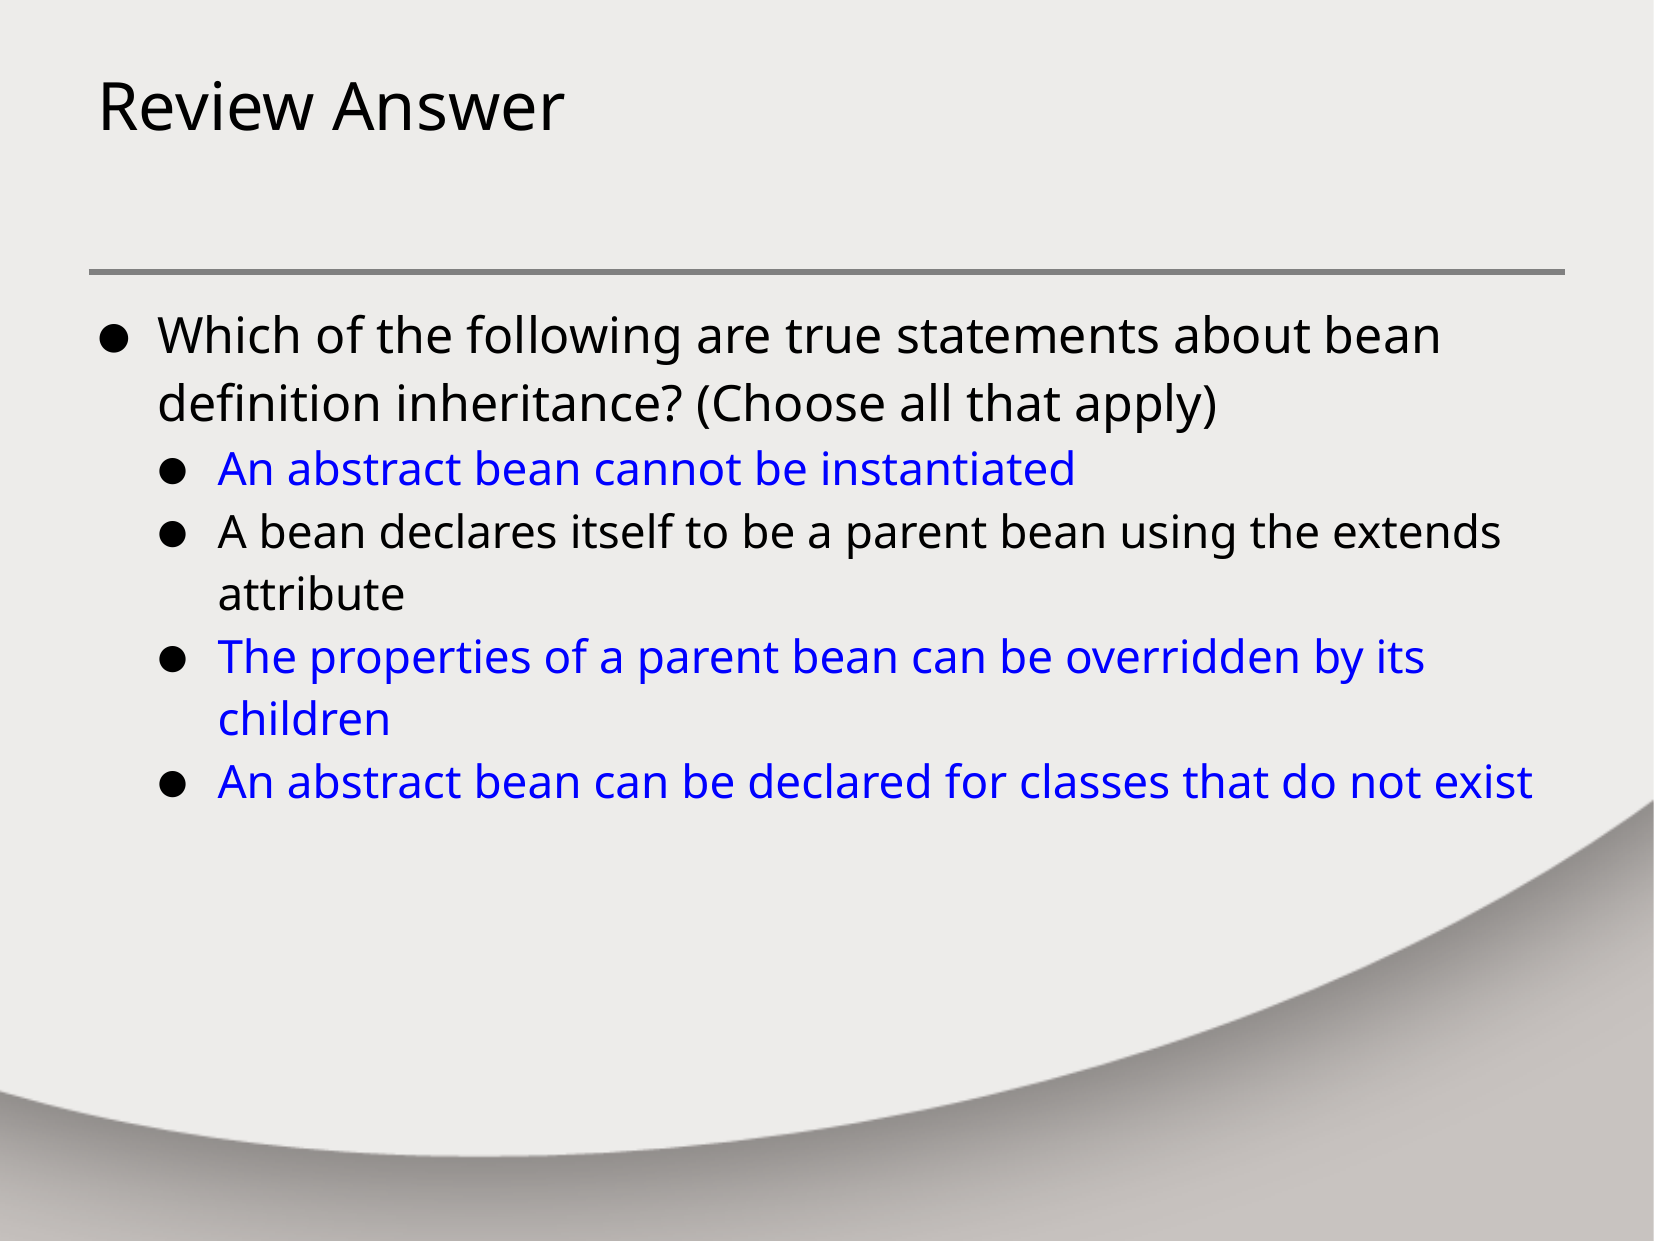

# Review Answer
Which of the following are true statements about bean definition inheritance? (Choose all that apply)
An abstract bean cannot be instantiated
A bean declares itself to be a parent bean using the extends attribute
The properties of a parent bean can be overridden by its children
An abstract bean can be declared for classes that do not exist